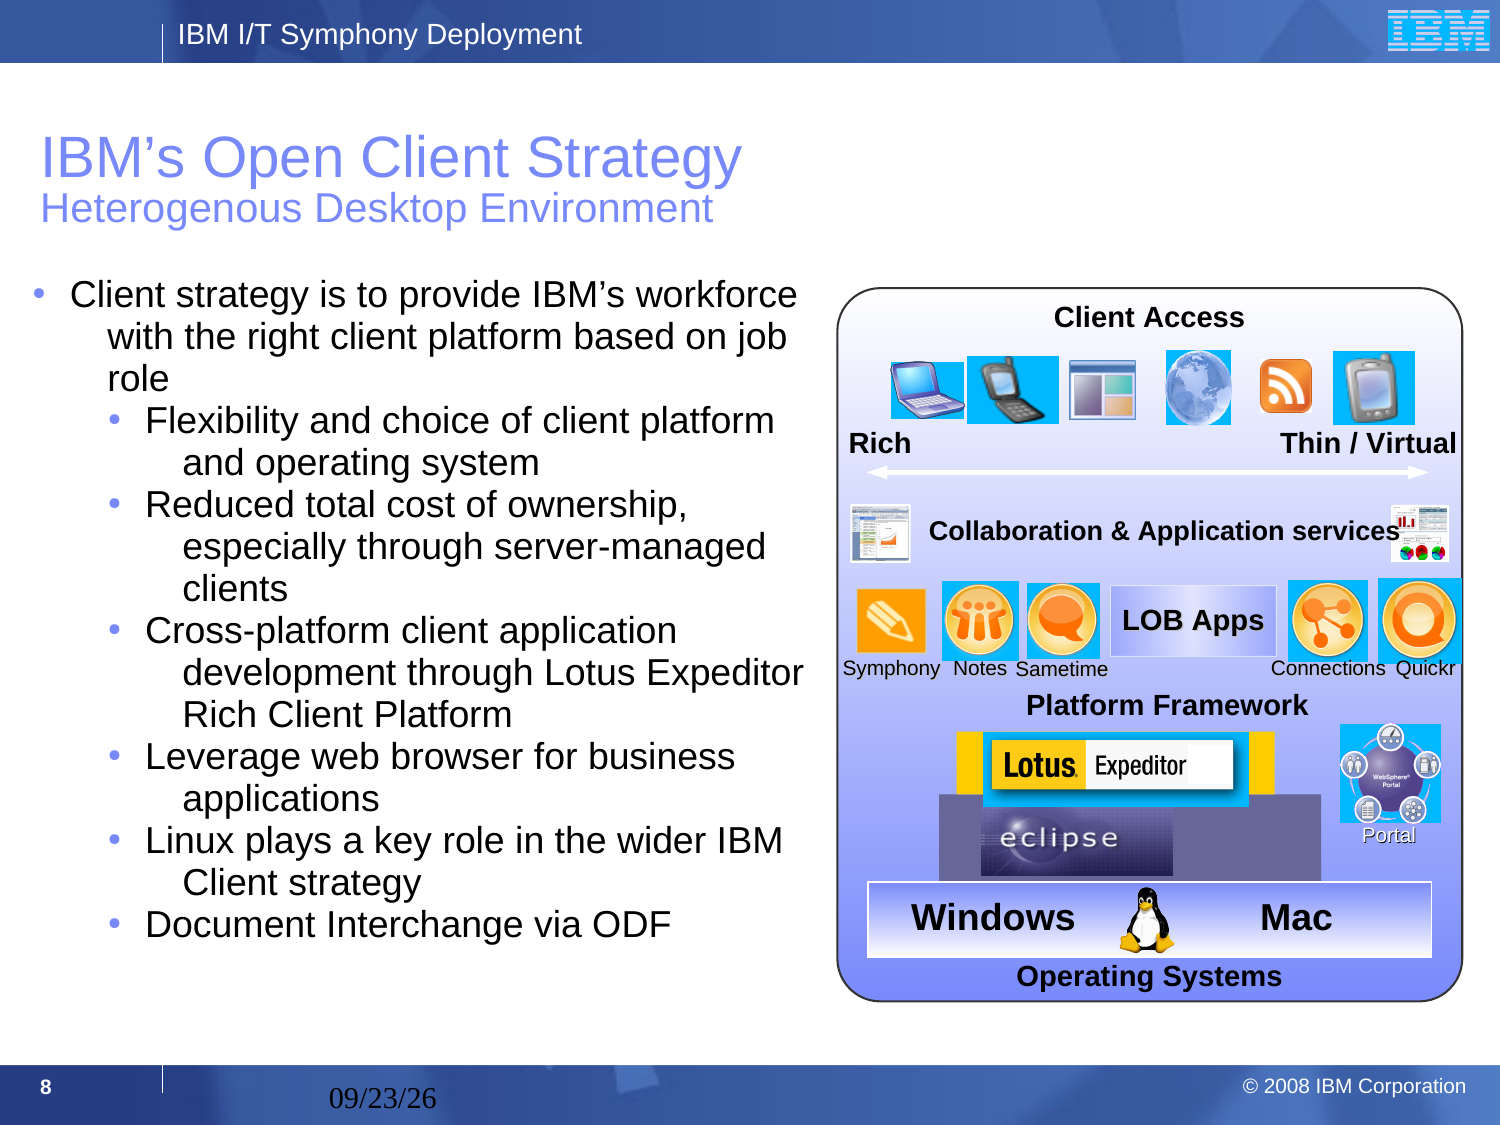

# IBM’s Open Client Strategy Heterogenous Desktop Environment
Client strategy is to provide IBM’s workforce with the right client platform based on job role
Flexibility and choice of client platform and operating system
Reduced total cost of ownership, especially through server-managed clients
Cross-platform client application development through Lotus Expeditor Rich Client Platform
Leverage web browser for business applications
Linux plays a key role in the wider IBM Client strategy
Document Interchange via ODF
Client Access
Rich
Thin / Virtual
Collaboration & Application services
LOB Apps
Symphony
Notes
Connections
Quickr
Sametime
Platform Framework
Portal
Windows
Mac
Operating Systems
8